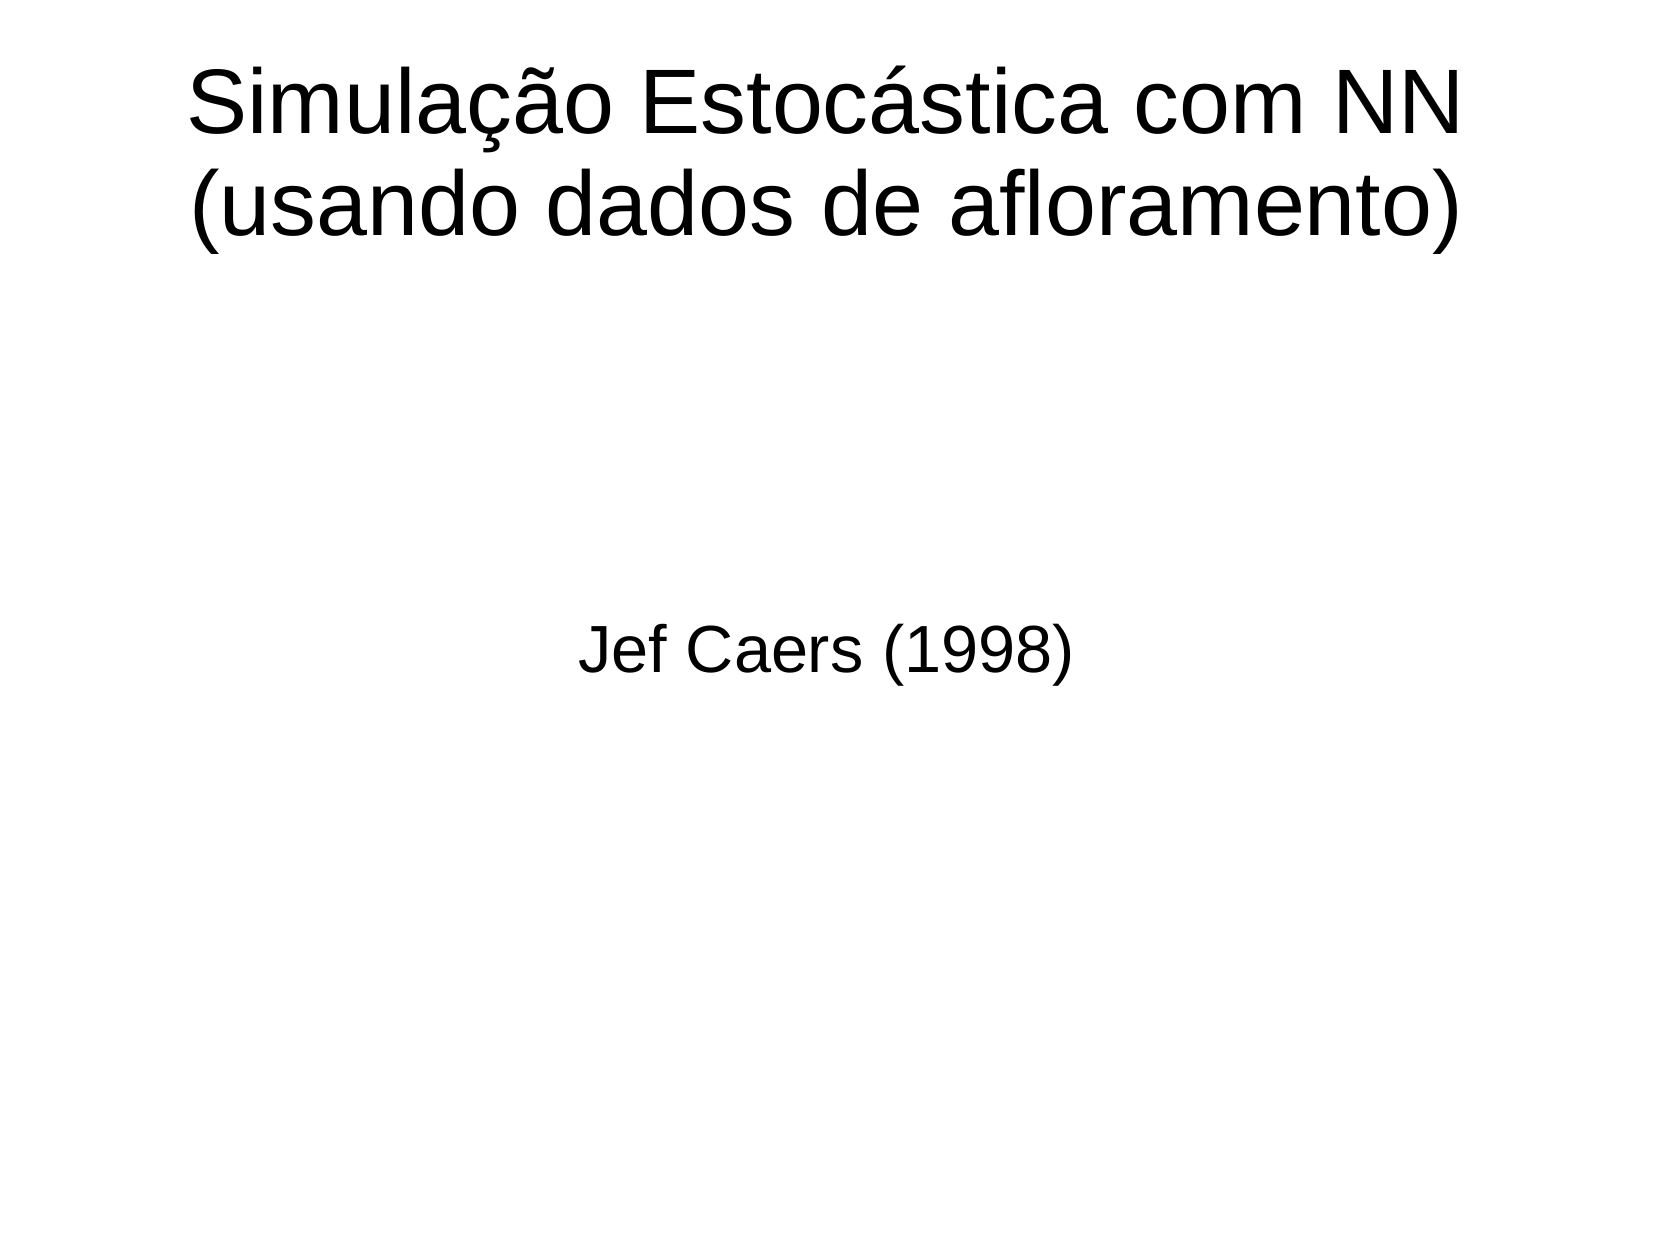

# Simulação Estocástica com NN (usando dados de afloramento)
Jef Caers (1998)